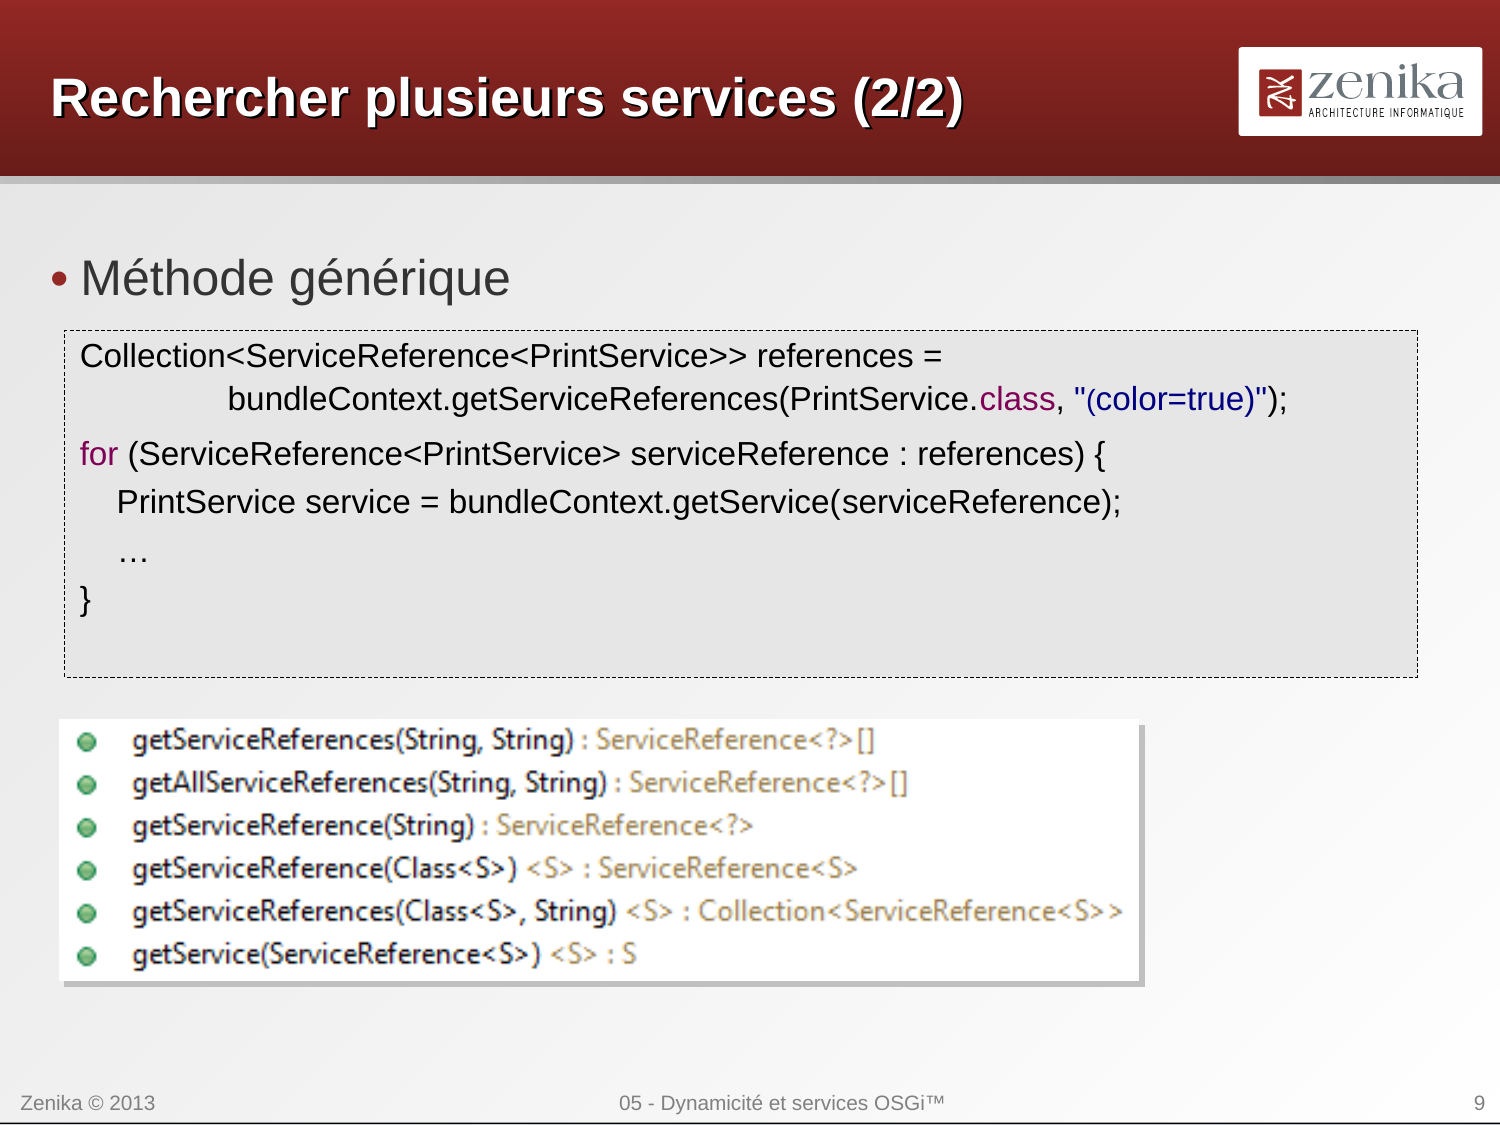

# Rechercher plusieurs services (2/2)
Méthode générique
Collection<ServiceReference<PrintService>> references =
 bundleContext.getServiceReferences(PrintService.class, "(color=true)");
for (ServiceReference<PrintService> serviceReference : references) {
 PrintService service = bundleContext.getService(serviceReference);
 …
}